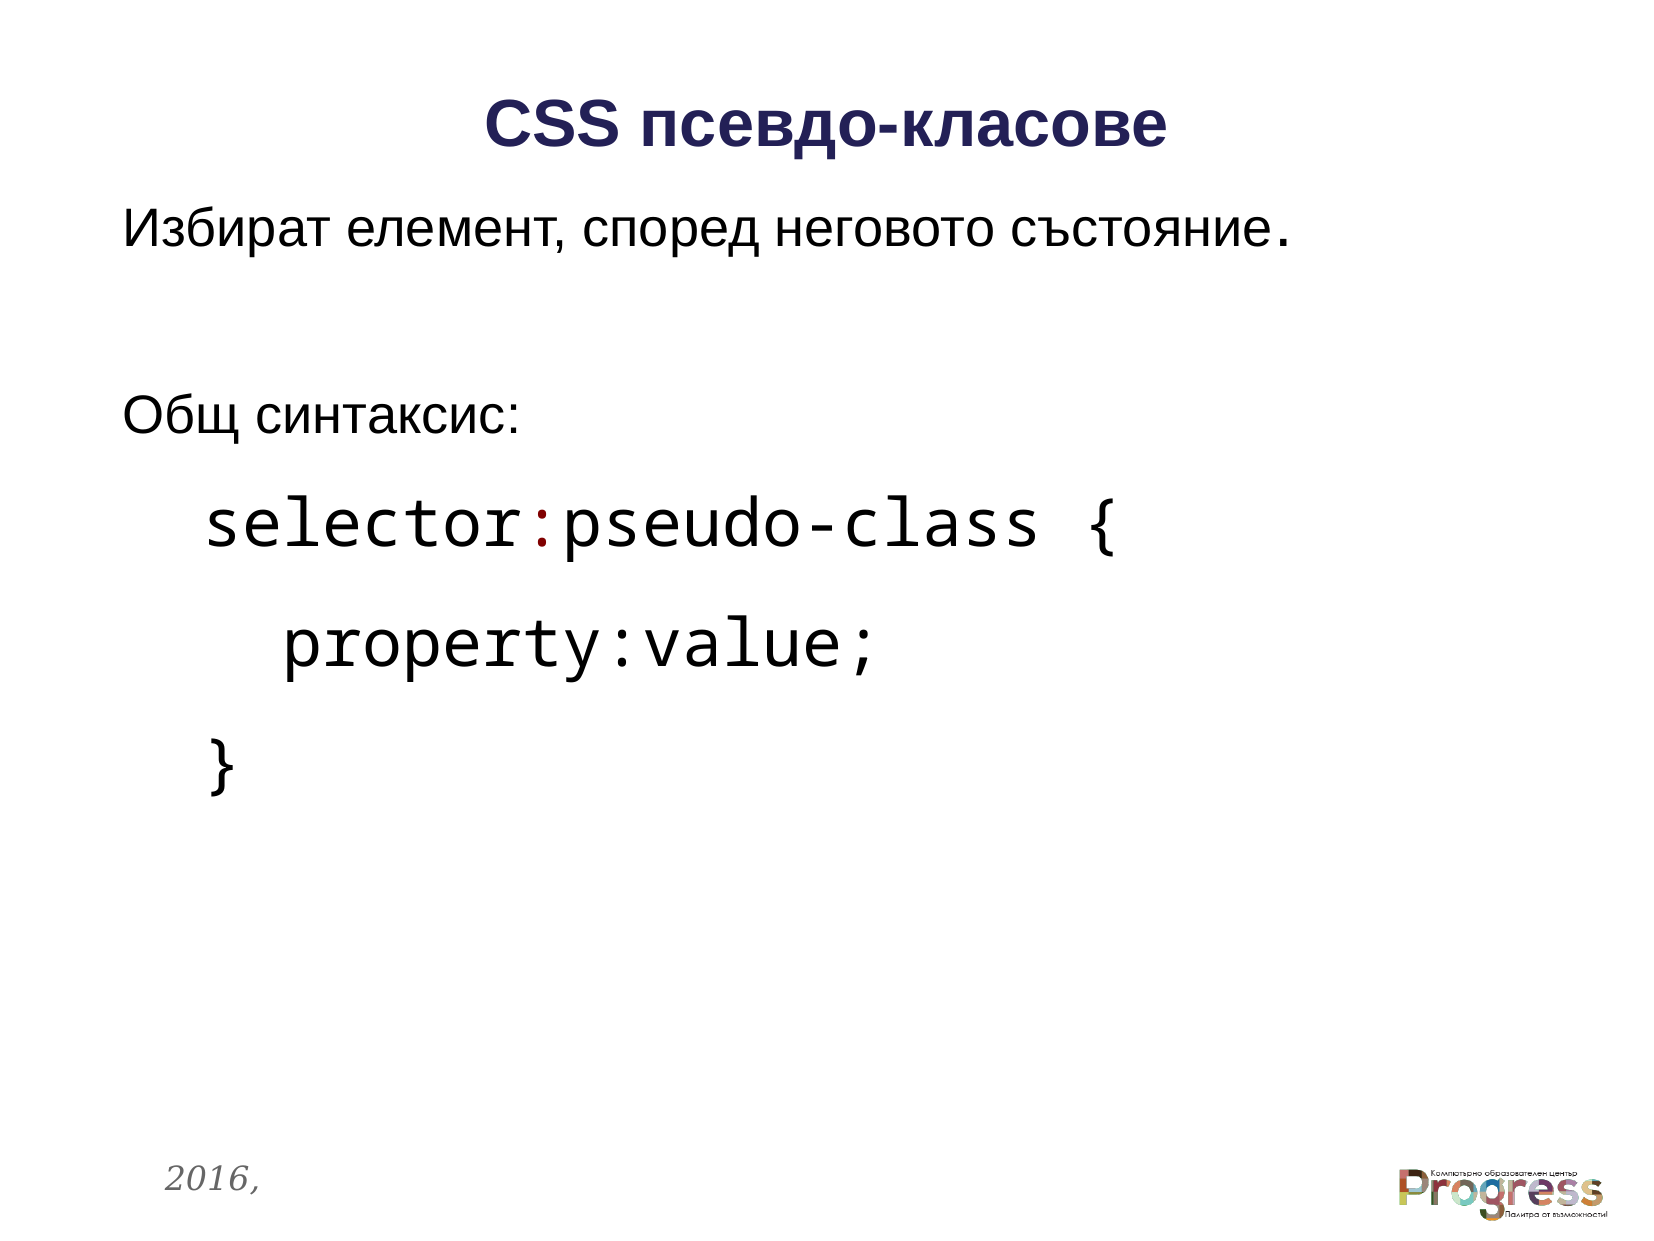

# CSS псевдо-класове
Избират елемент, според неговото състояние.
Общ синтаксис:
 selector:pseudo-class {
 property:value;
 }
2016,